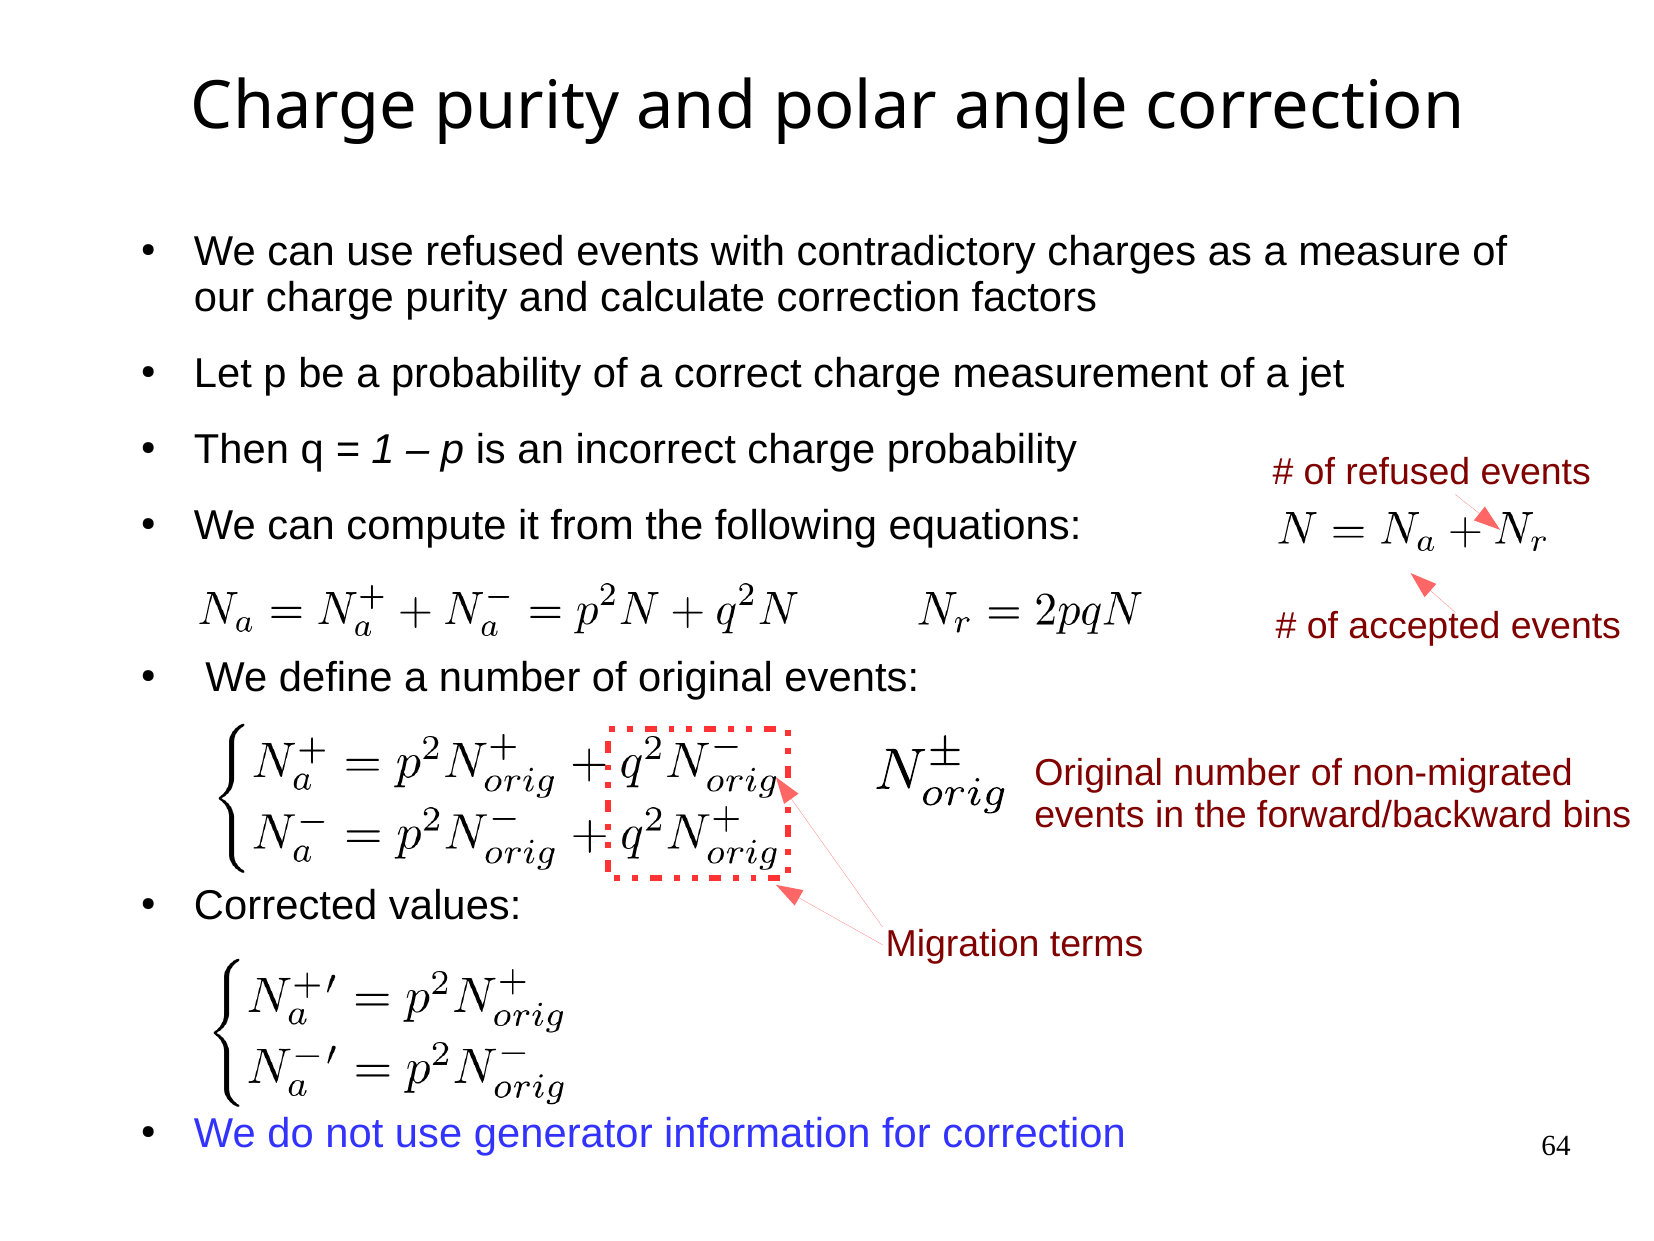

# Charge purity and polar angle correction
We can use refused events with contradictory charges as a measure of our charge purity and calculate correction factors
Let p be a probability of a correct charge measurement of a jet
Then q = 1 – p is an incorrect charge probability
We can compute it from the following equations:
 We define a number of original events:
Corrected values:
We do not use generator information for correction
# of refused events
# of accepted events
Original number of non-migrated
events in the forward/backward bins
Migration terms
64